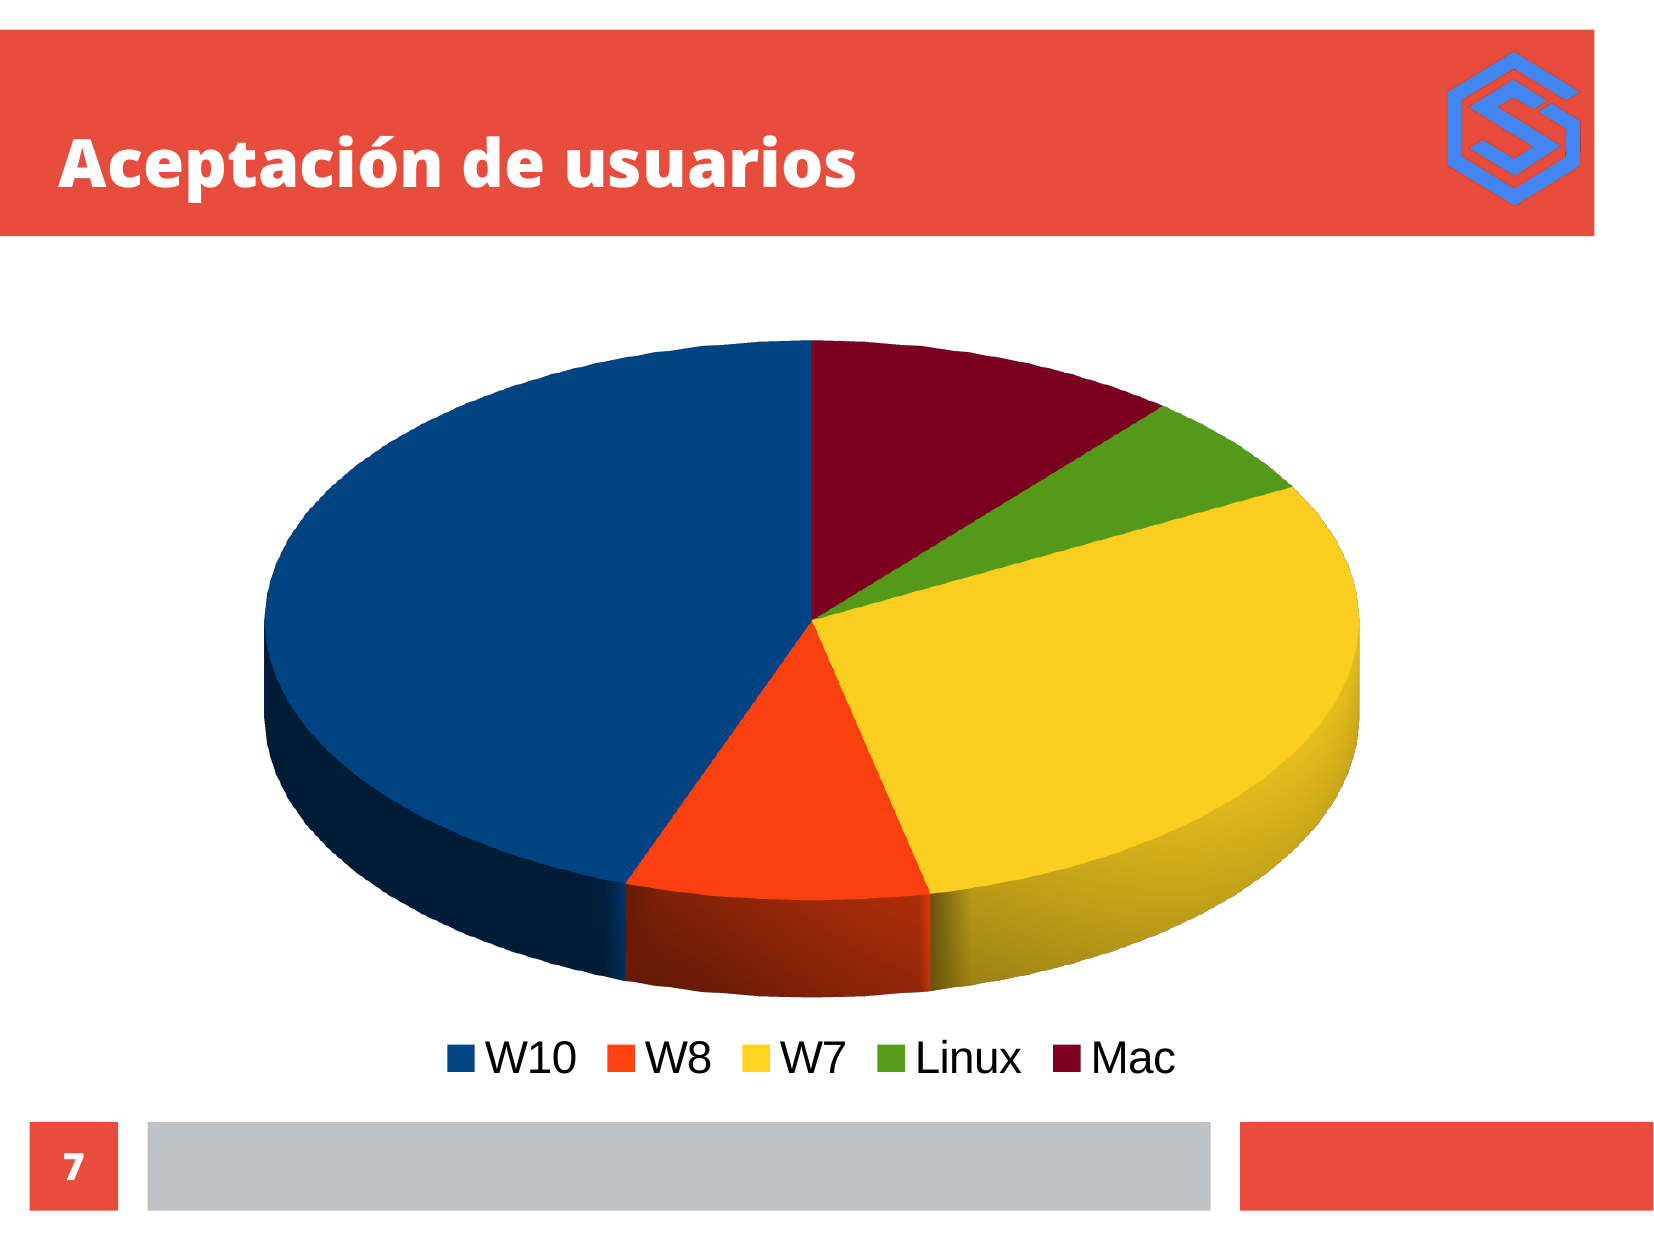

# Aceptación de usuarios
[unsupported chart]
7